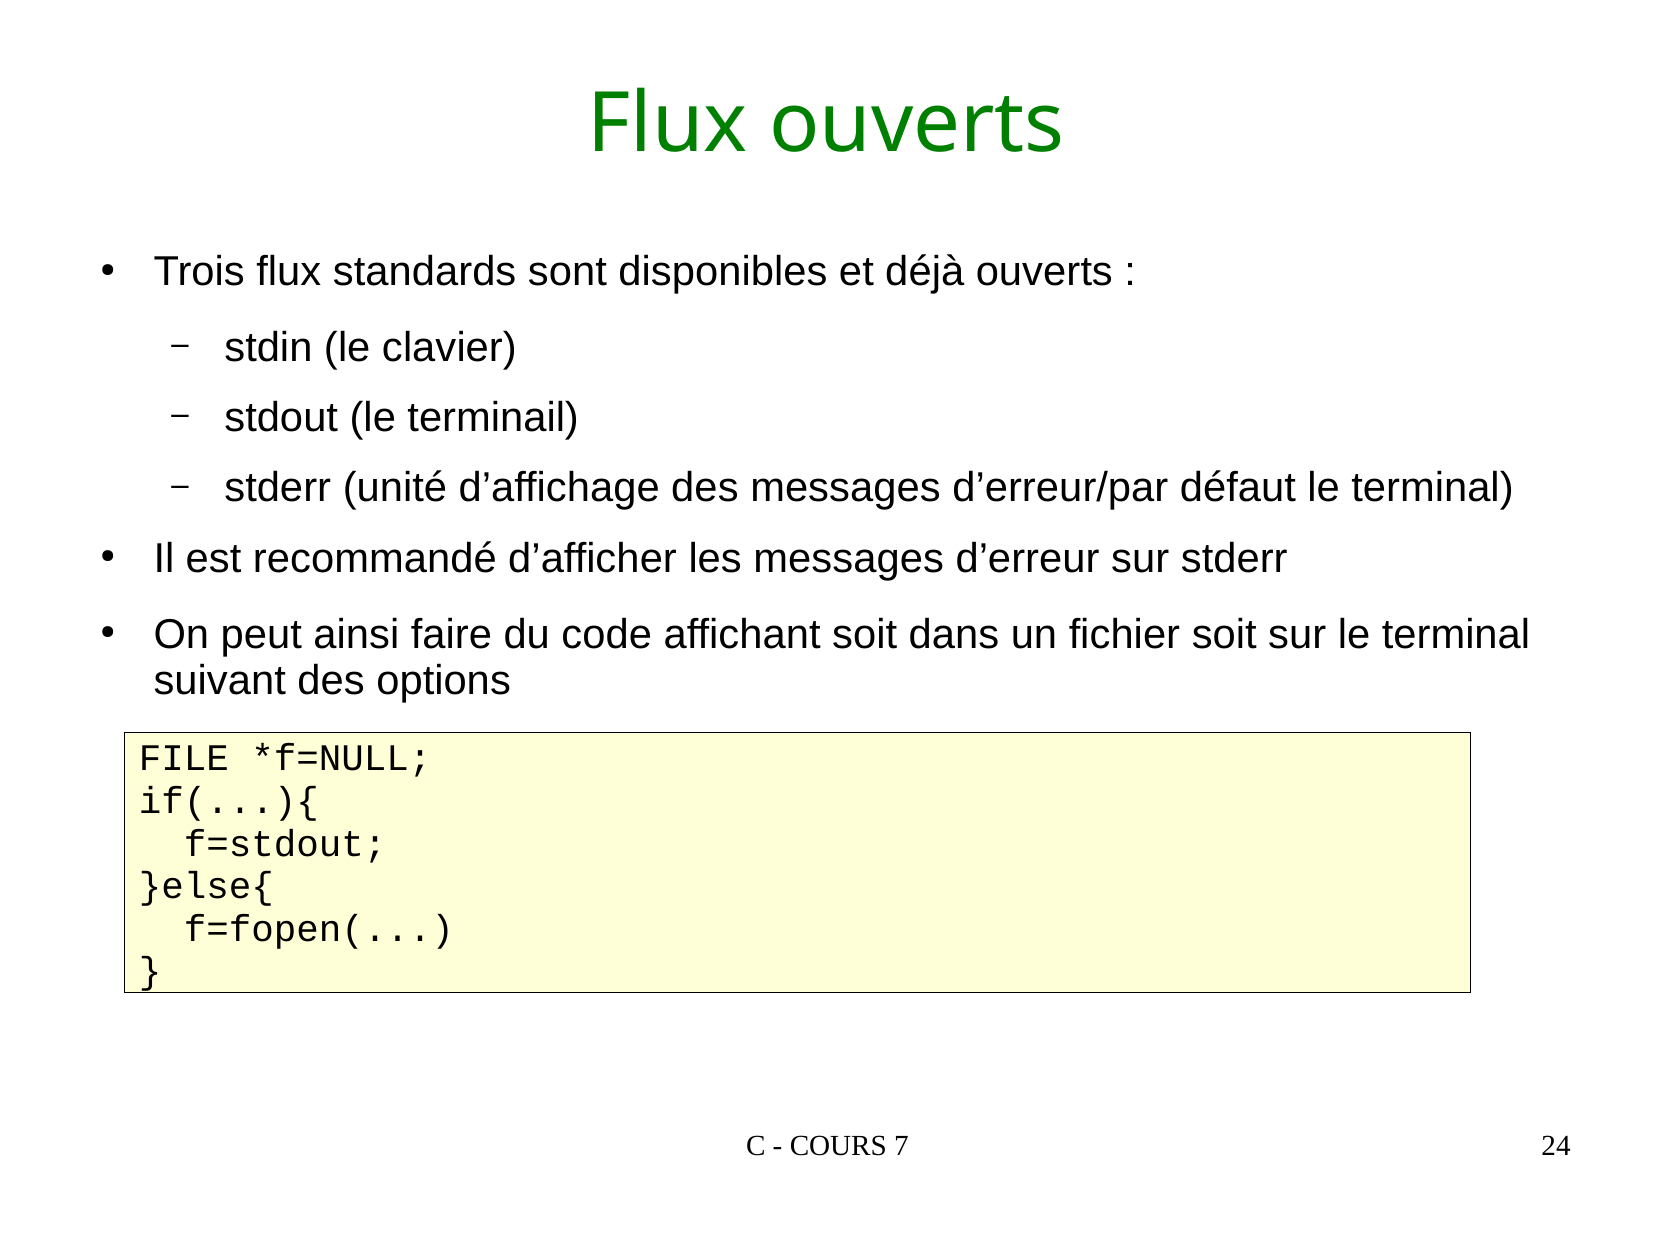

# Flux ouverts
Trois flux standards sont disponibles et déjà ouverts :
stdin (le clavier)
stdout (le terminail)
stderr (unité d’affichage des messages d’erreur/par défaut le terminal)
Il est recommandé d’afficher les messages d’erreur sur stderr
On peut ainsi faire du code affichant soit dans un fichier soit sur le terminal suivant des options
FILE *f=NULL;
if(...){
 f=stdout;
}else{
 f=fopen(...)
}
C - COURS 7
24